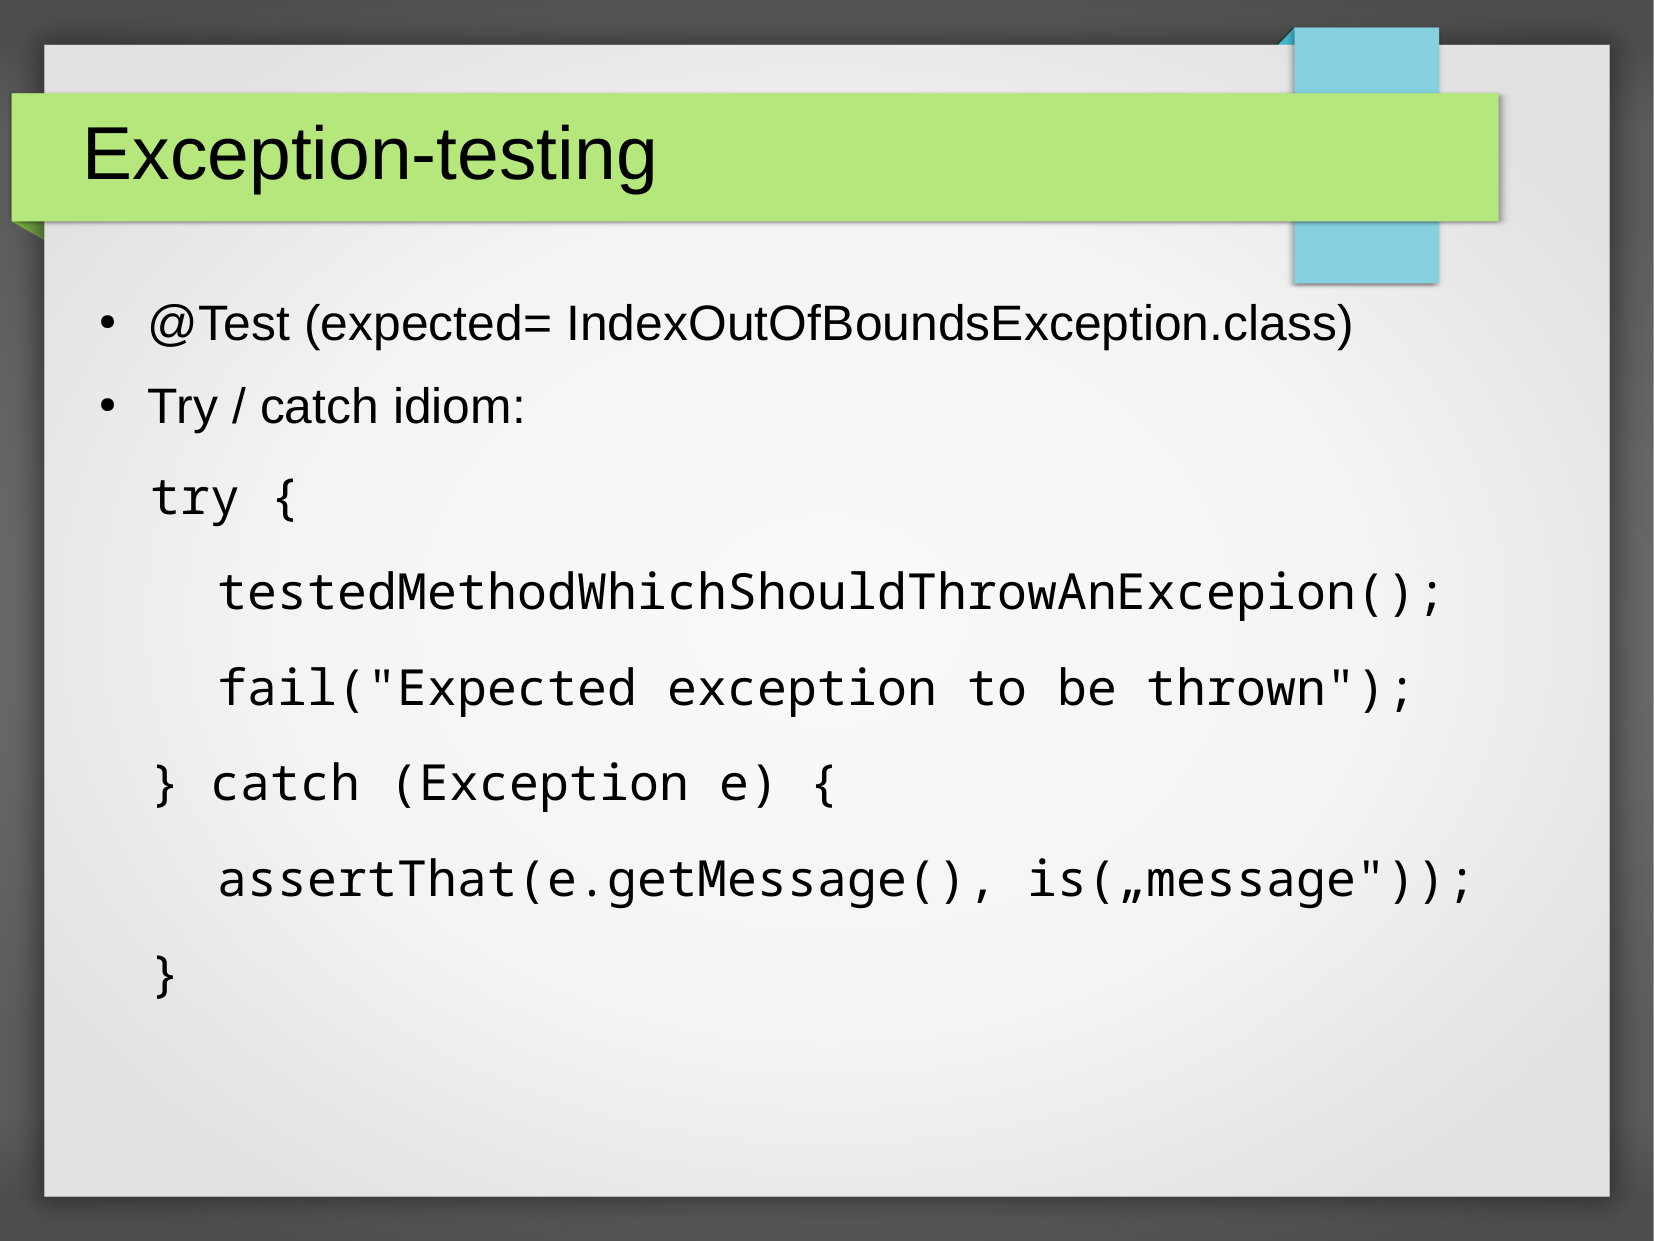

# Exception-testing
@Test (expected= IndexOutOfBoundsException.class)
Try / catch idiom:
try {
testedMethodWhichShouldThrowAnExcepion();
fail("Expected exception to be thrown");
} catch (Exception e) {
assertThat(e.getMessage(), is(„message"));
}